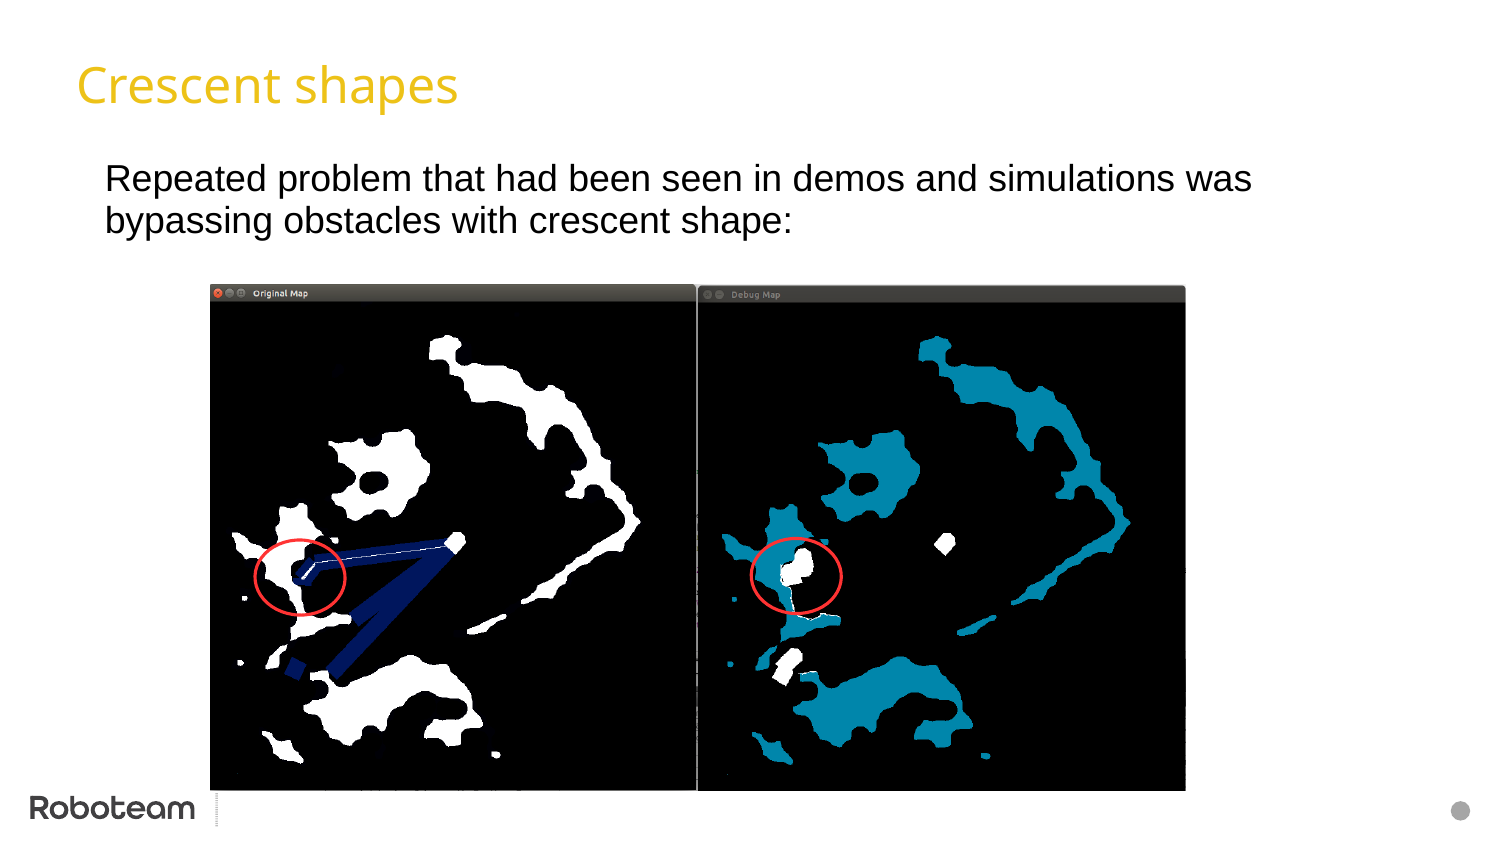

# Crescent shapes
Repeated problem that had been seen in demos and simulations was bypassing obstacles with crescent shape: